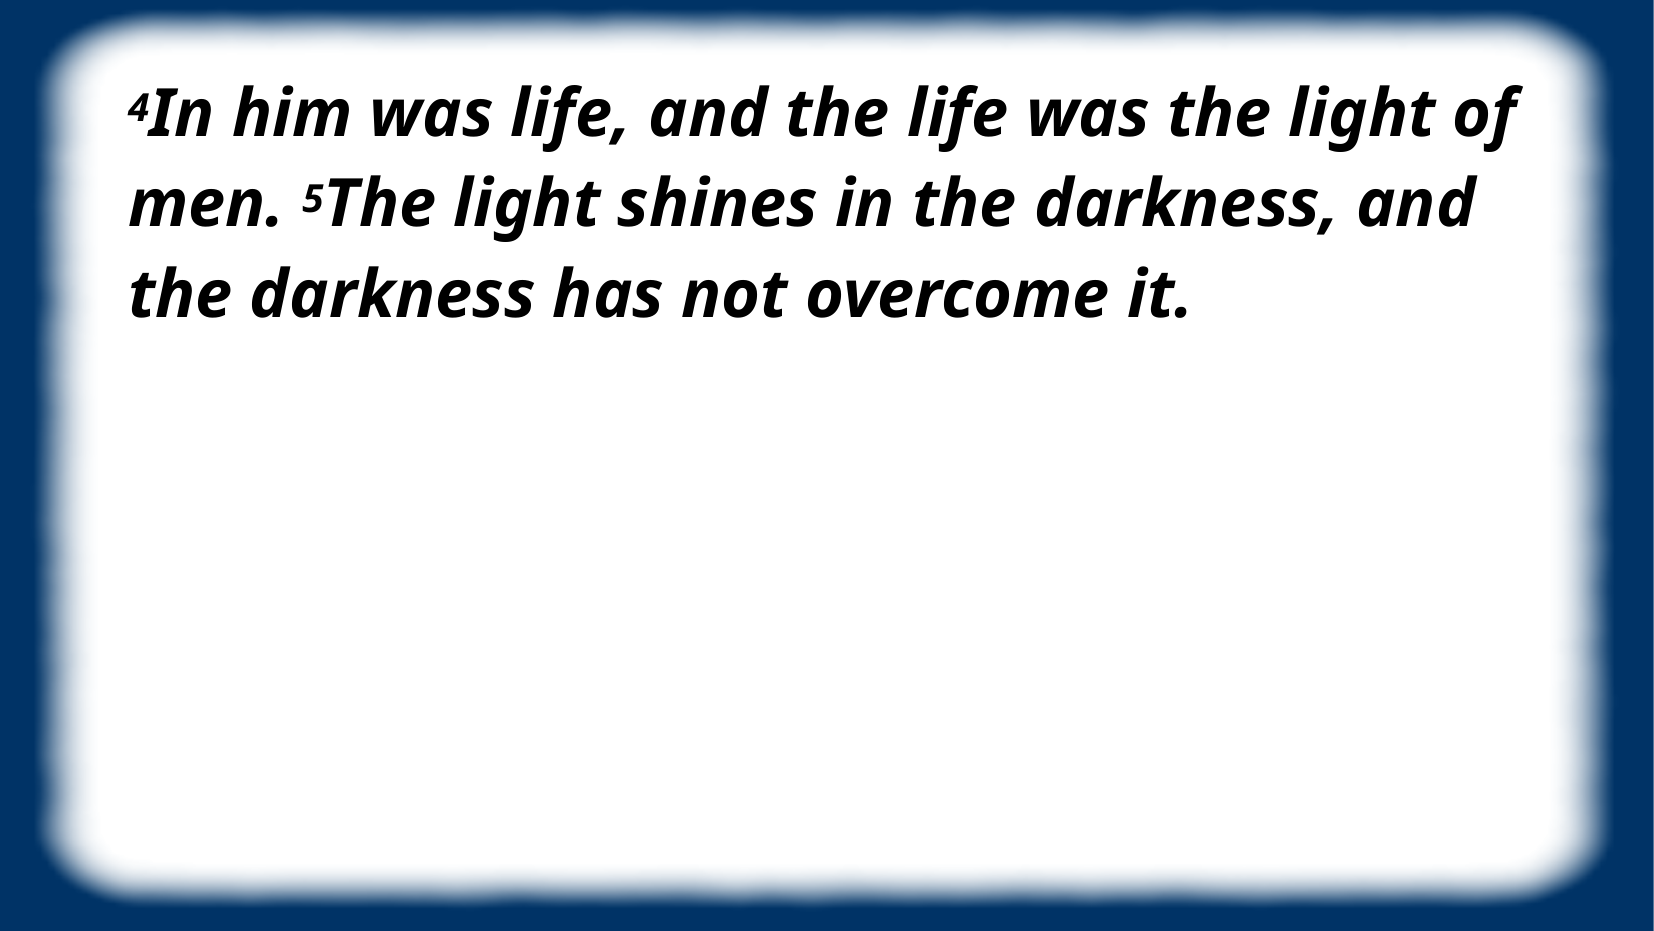

4In him was life, and the life was the light of men. 5The light shines in the darkness, and the darkness has not overcome it.